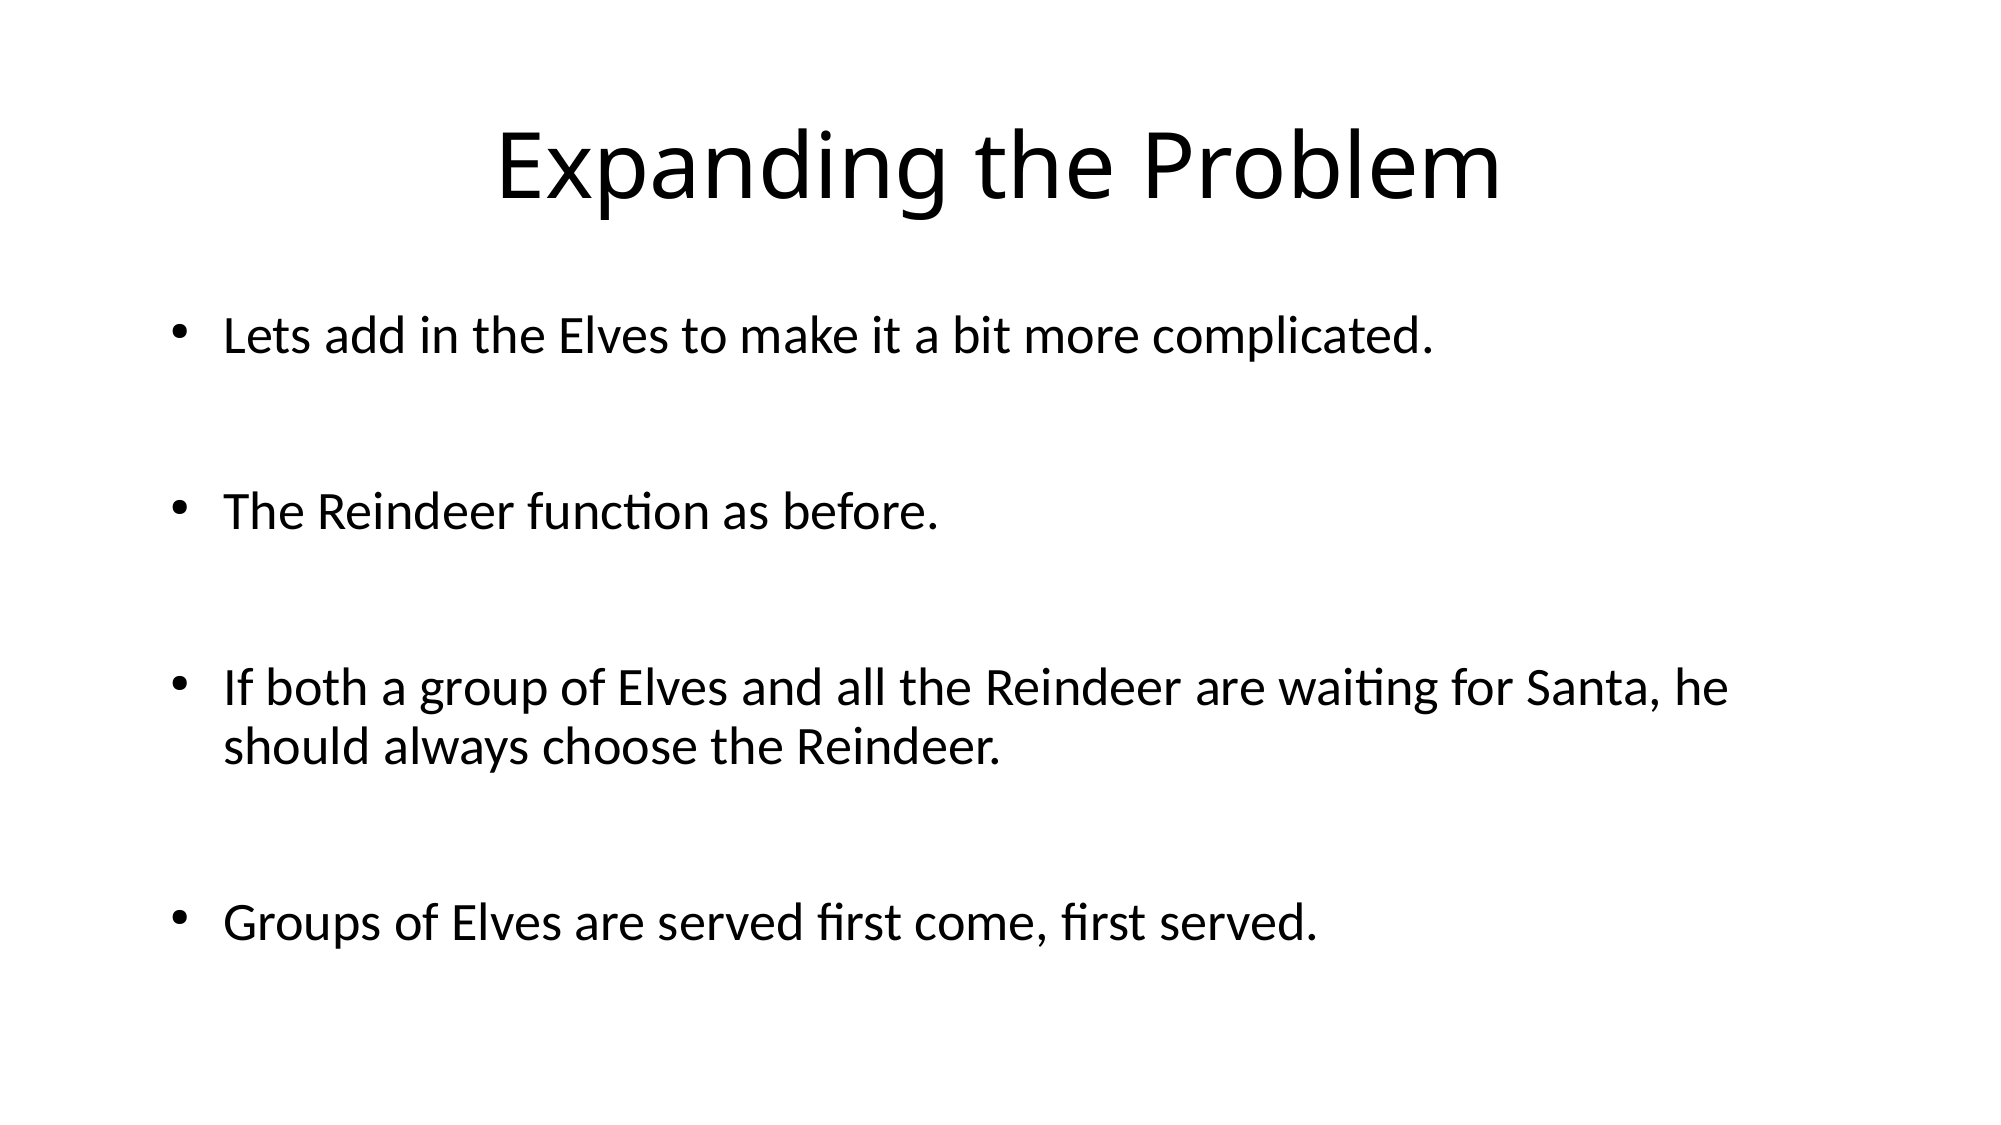

# Expanding the Problem
Lets add in the Elves to make it a bit more complicated.
The Reindeer function as before.
If both a group of Elves and all the Reindeer are waiting for Santa, he should always choose the Reindeer.
Groups of Elves are served first come, first served.